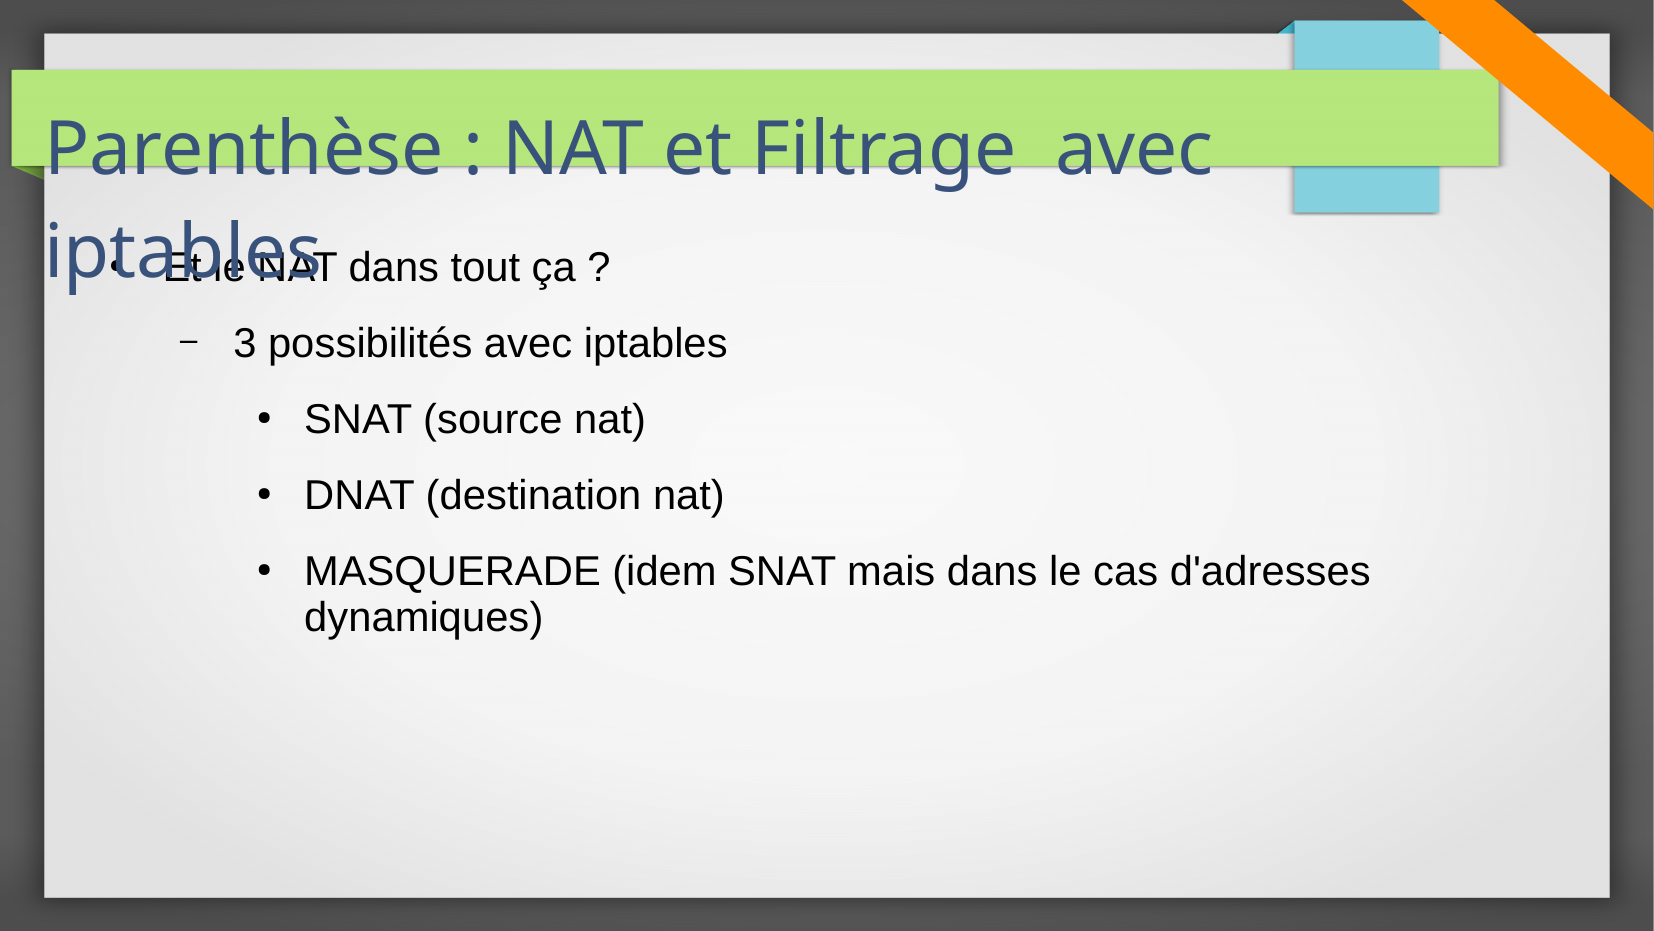

Parenthèse : NAT et Filtrage avec iptables
Et le NAT dans tout ça ?
3 possibilités avec iptables
SNAT (source nat)
DNAT (destination nat)
MASQUERADE (idem SNAT mais dans le cas d'adresses dynamiques)